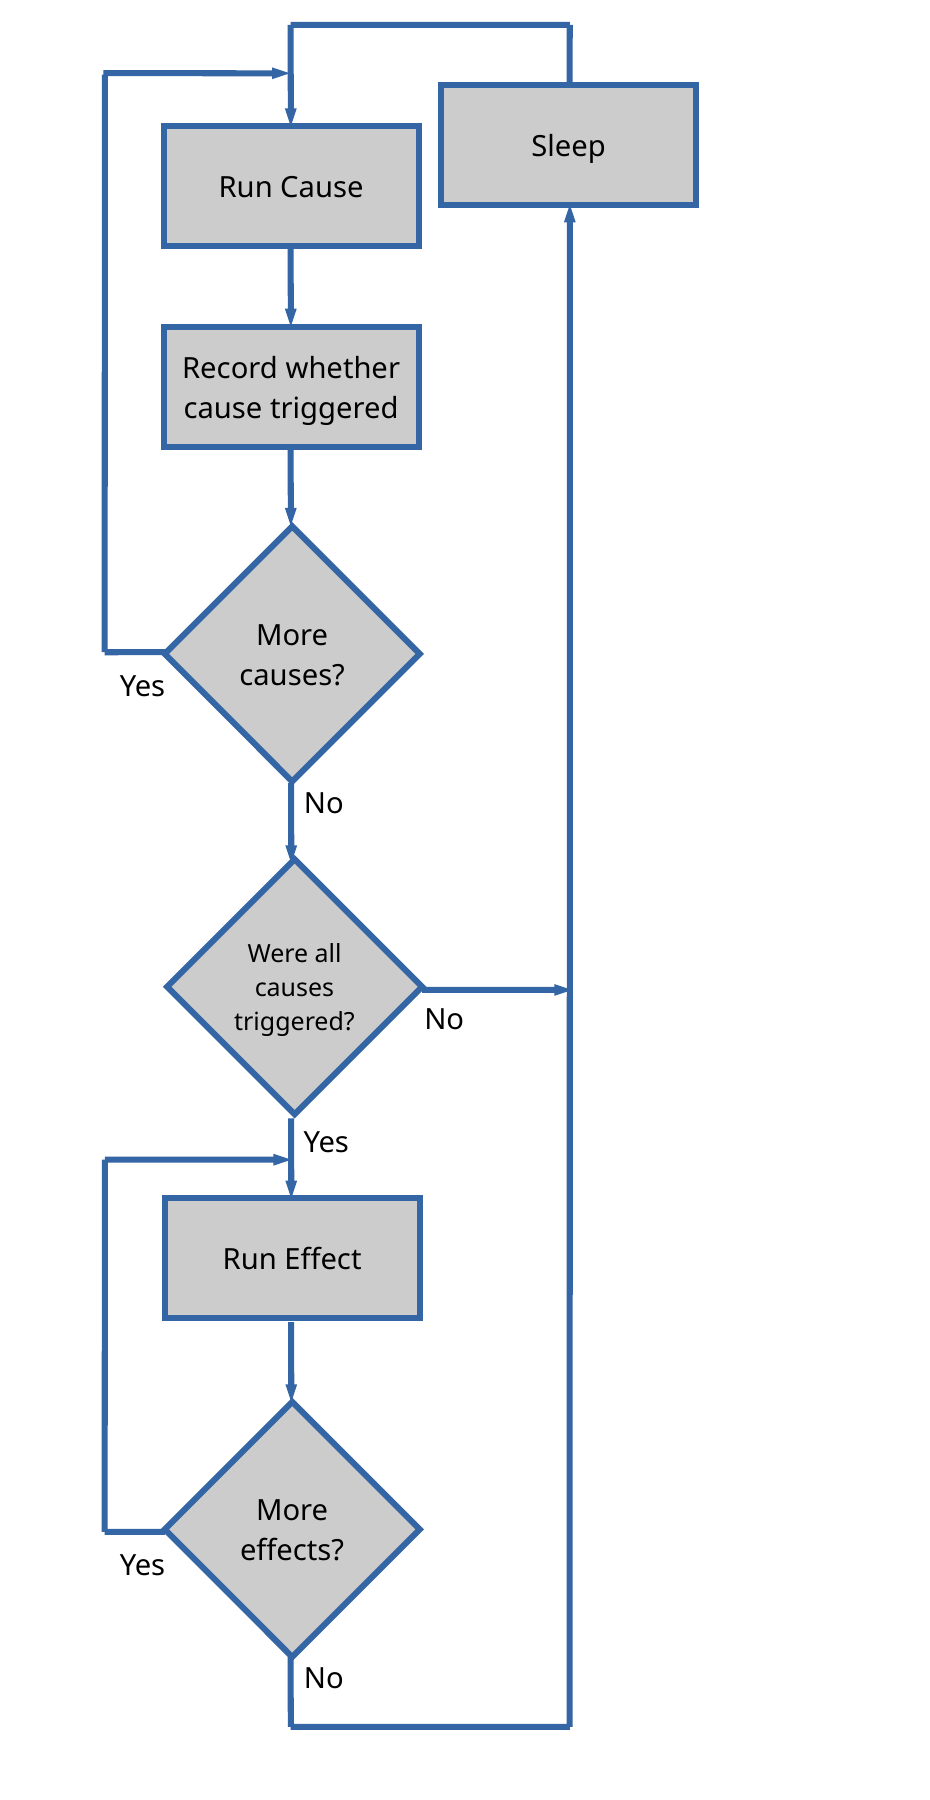

Sleep
Run Cause
Record whether cause triggered
More
causes?
Yes
No
Were all causes triggered?
No
Yes
Run Effect
More
effects?
Yes
No